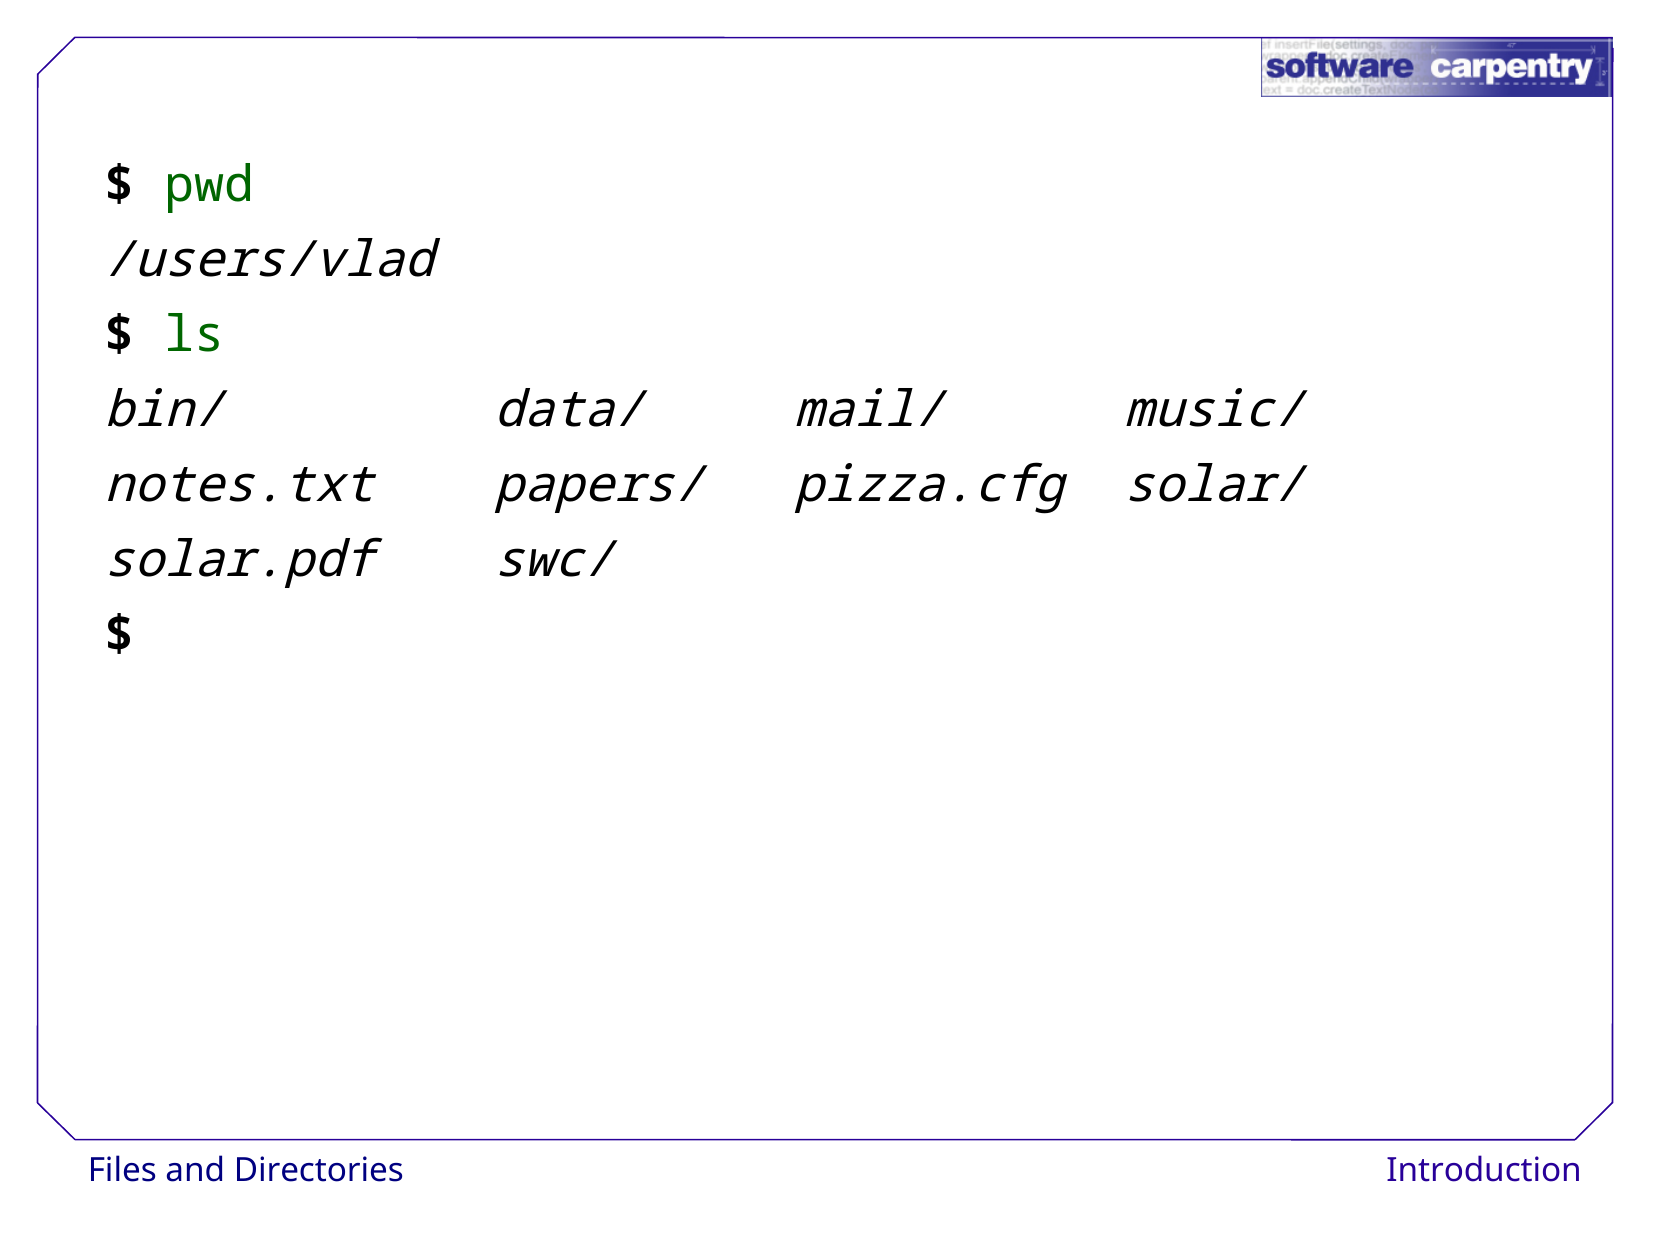

$ pwd
/users/vlad
$ ls
bin/ data/ mail/ music/
notes.txt papers/ pizza.cfg solar/
solar.pdf swc/
$